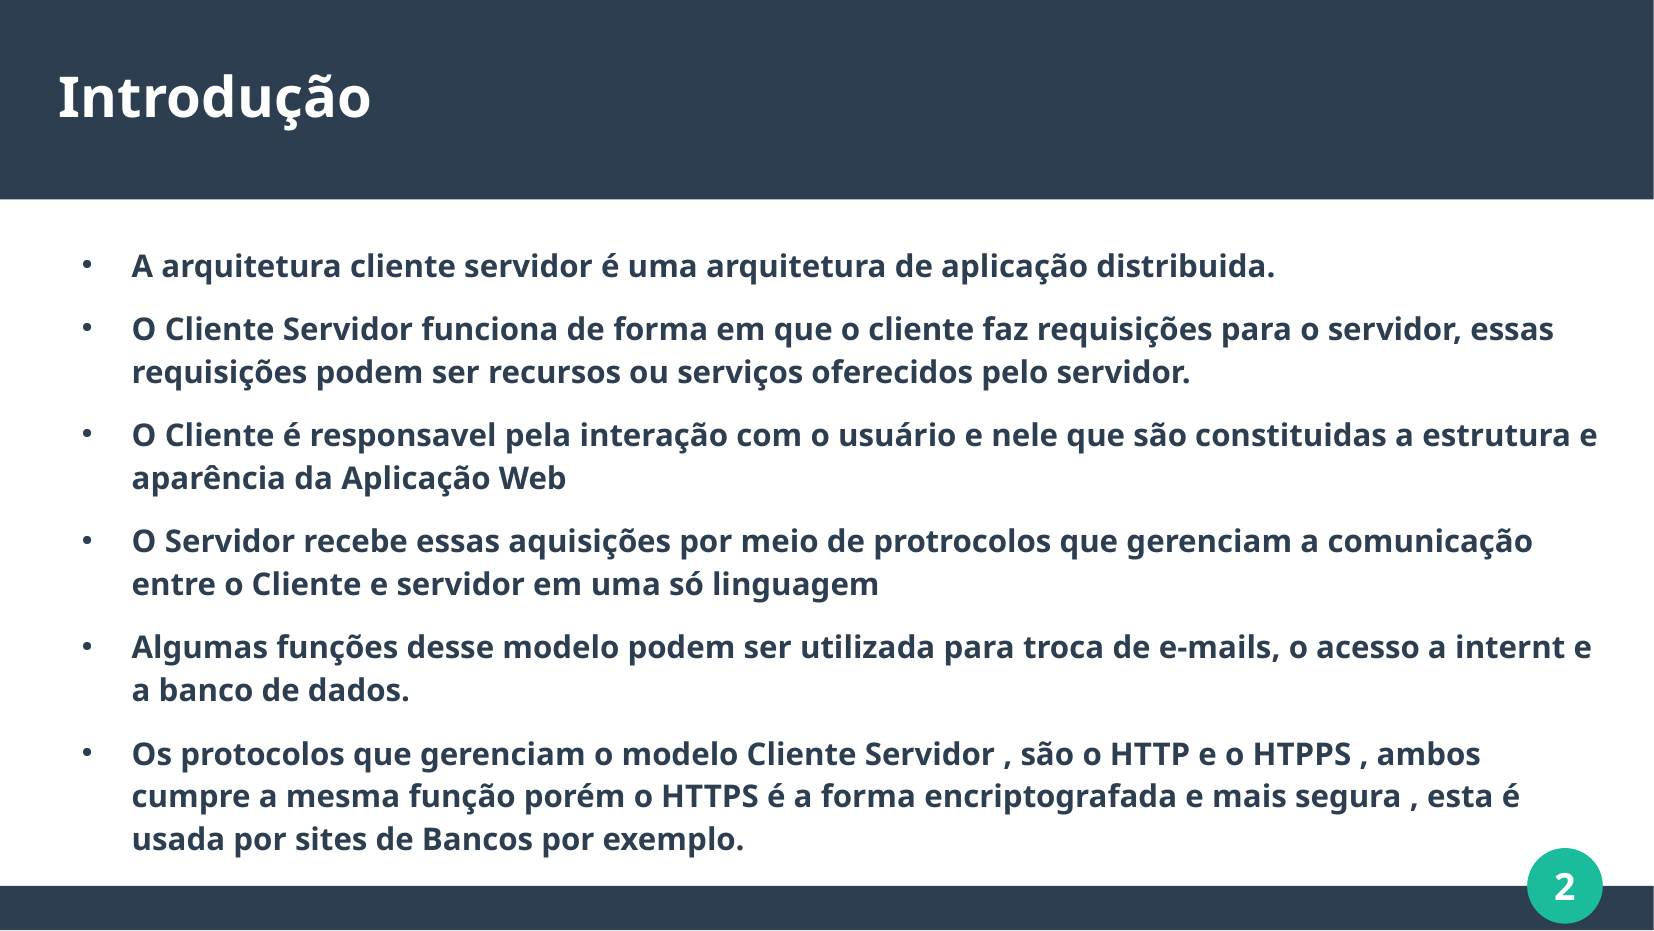

# Introdução
A arquitetura cliente servidor é uma arquitetura de aplicação distribuida.
O Cliente Servidor funciona de forma em que o cliente faz requisições para o servidor, essas requisições podem ser recursos ou serviços oferecidos pelo servidor.
O Cliente é responsavel pela interação com o usuário e nele que são constituidas a estrutura e aparência da Aplicação Web
O Servidor recebe essas aquisições por meio de protrocolos que gerenciam a comunicação entre o Cliente e servidor em uma só linguagem
Algumas funções desse modelo podem ser utilizada para troca de e-mails, o acesso a internt e a banco de dados.
Os protocolos que gerenciam o modelo Cliente Servidor , são o HTTP e o HTPPS , ambos cumpre a mesma função porém o HTTPS é a forma encriptografada e mais segura , esta é usada por sites de Bancos por exemplo.